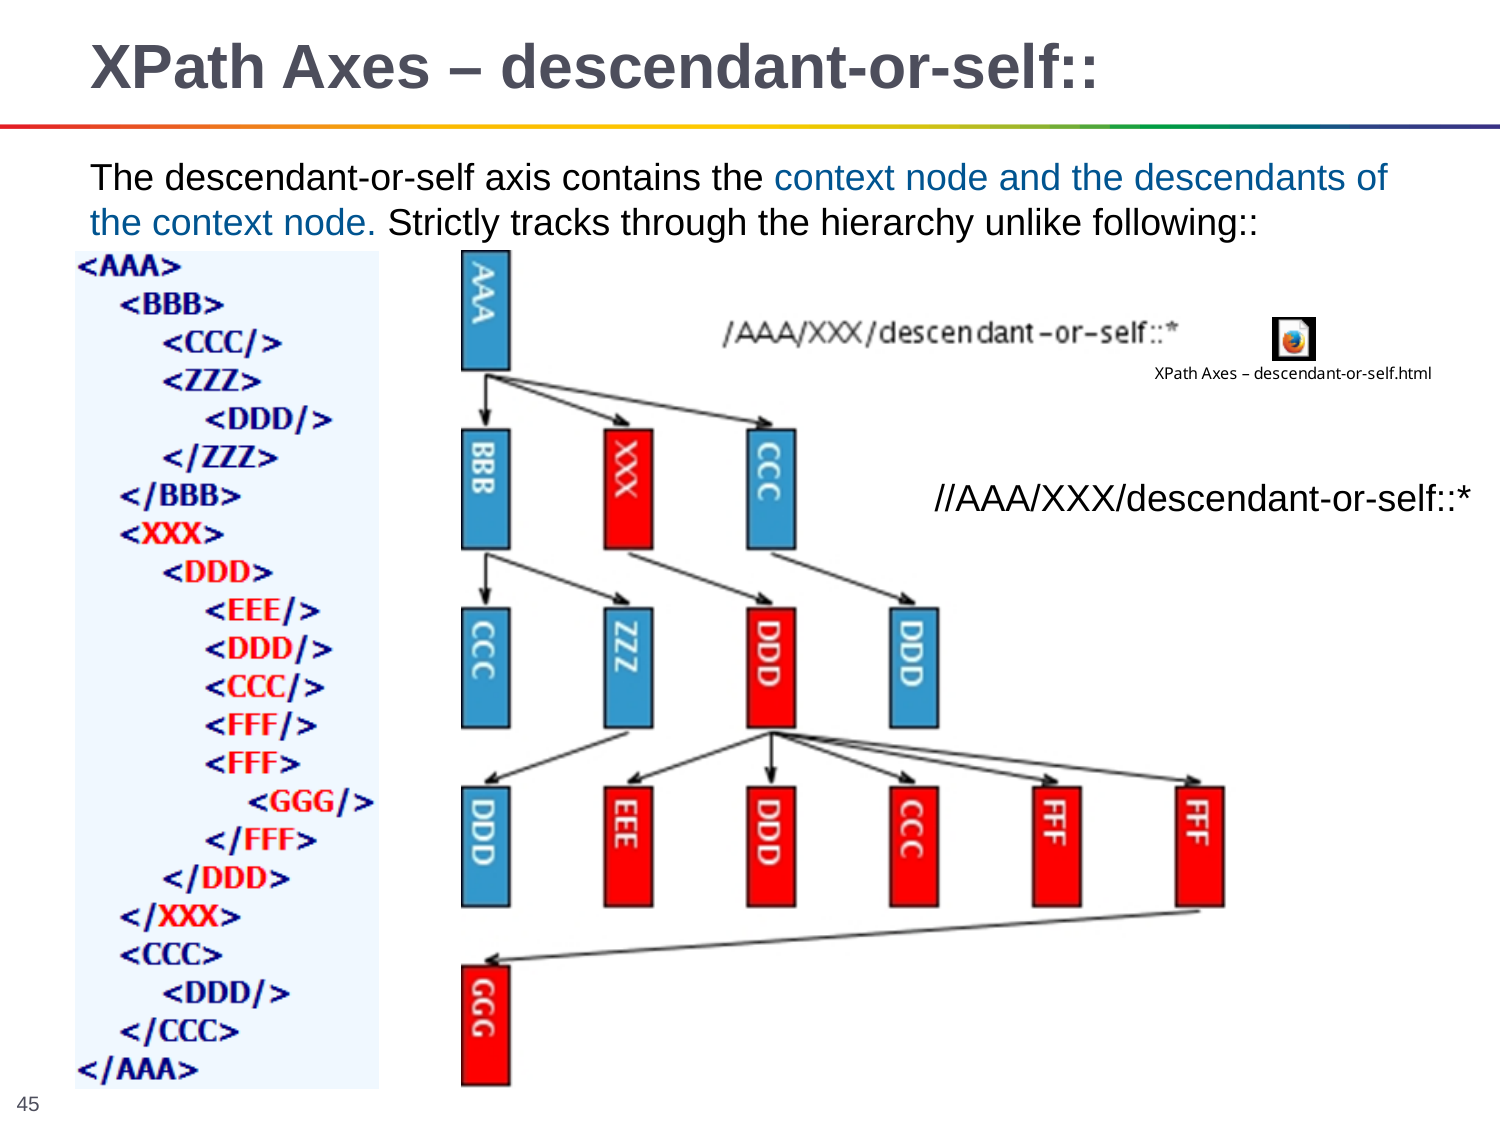

# XPath Axes – descendant-or-self::
The descendant-or-self axis contains the context node and the descendants of the context node. Strictly tracks through the hierarchy unlike following::
//AAA/XXX/descendant-or-self::*